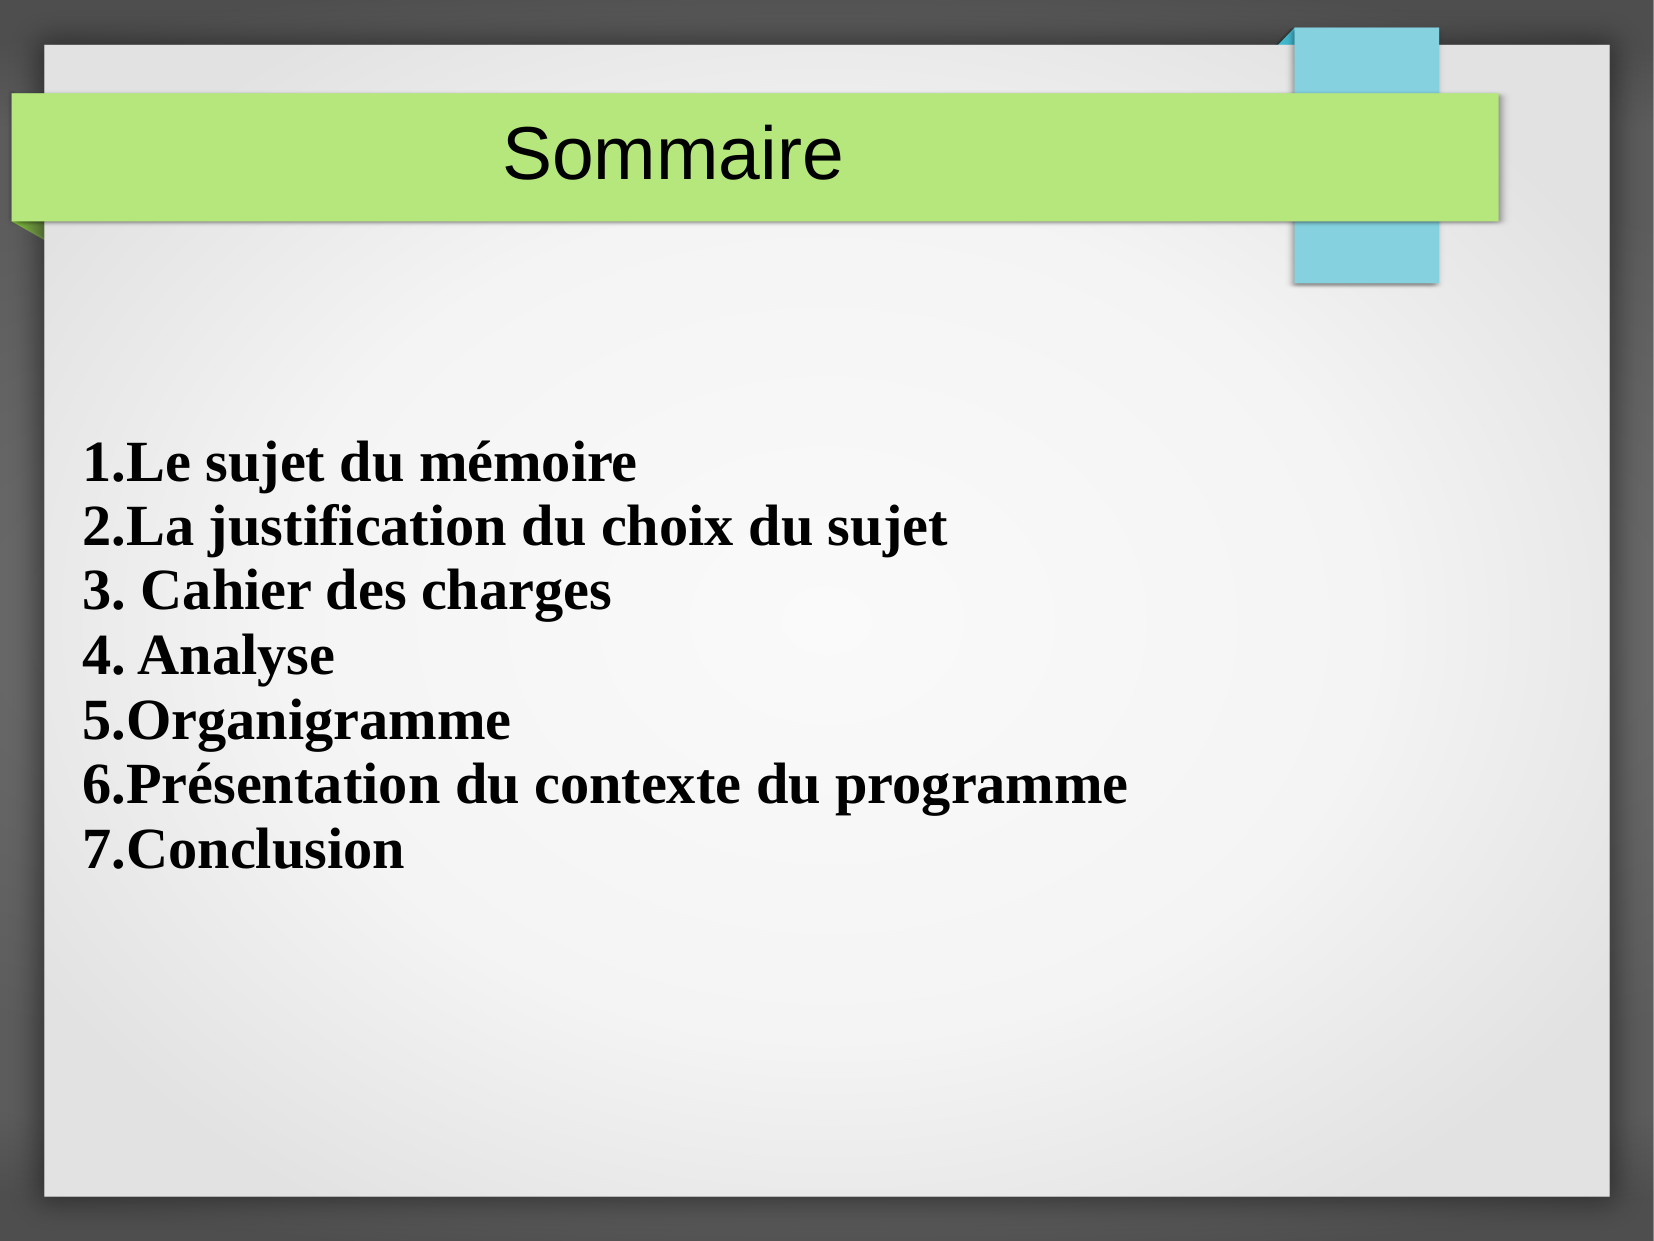

# Sommaire
1.Le sujet du mémoire
2.La justification du choix du sujet
3. Cahier des charges
4. Analyse
5.Organigramme
6.Présentation du contexte du programme
7.Conclusion